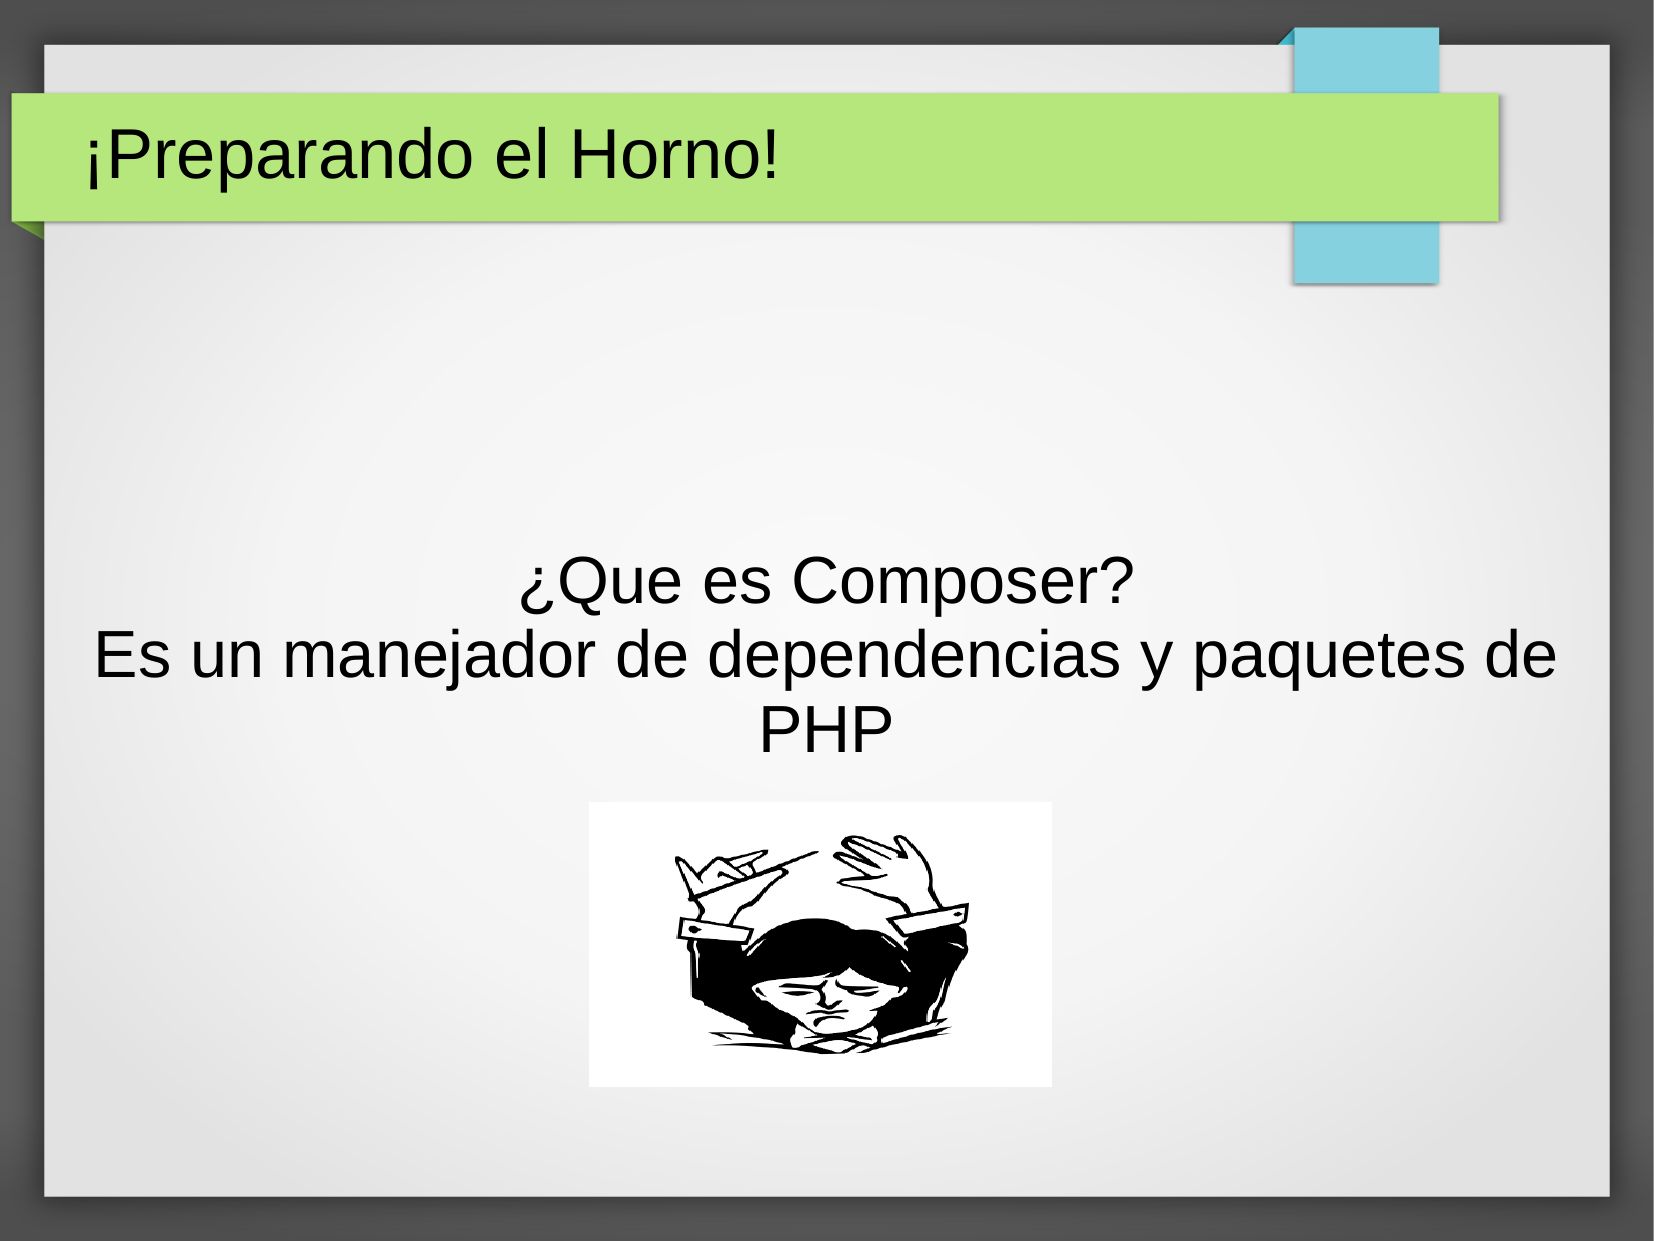

# ¡Preparando el Horno!
¿Que es Composer?
Es un manejador de dependencias y paquetes de PHP